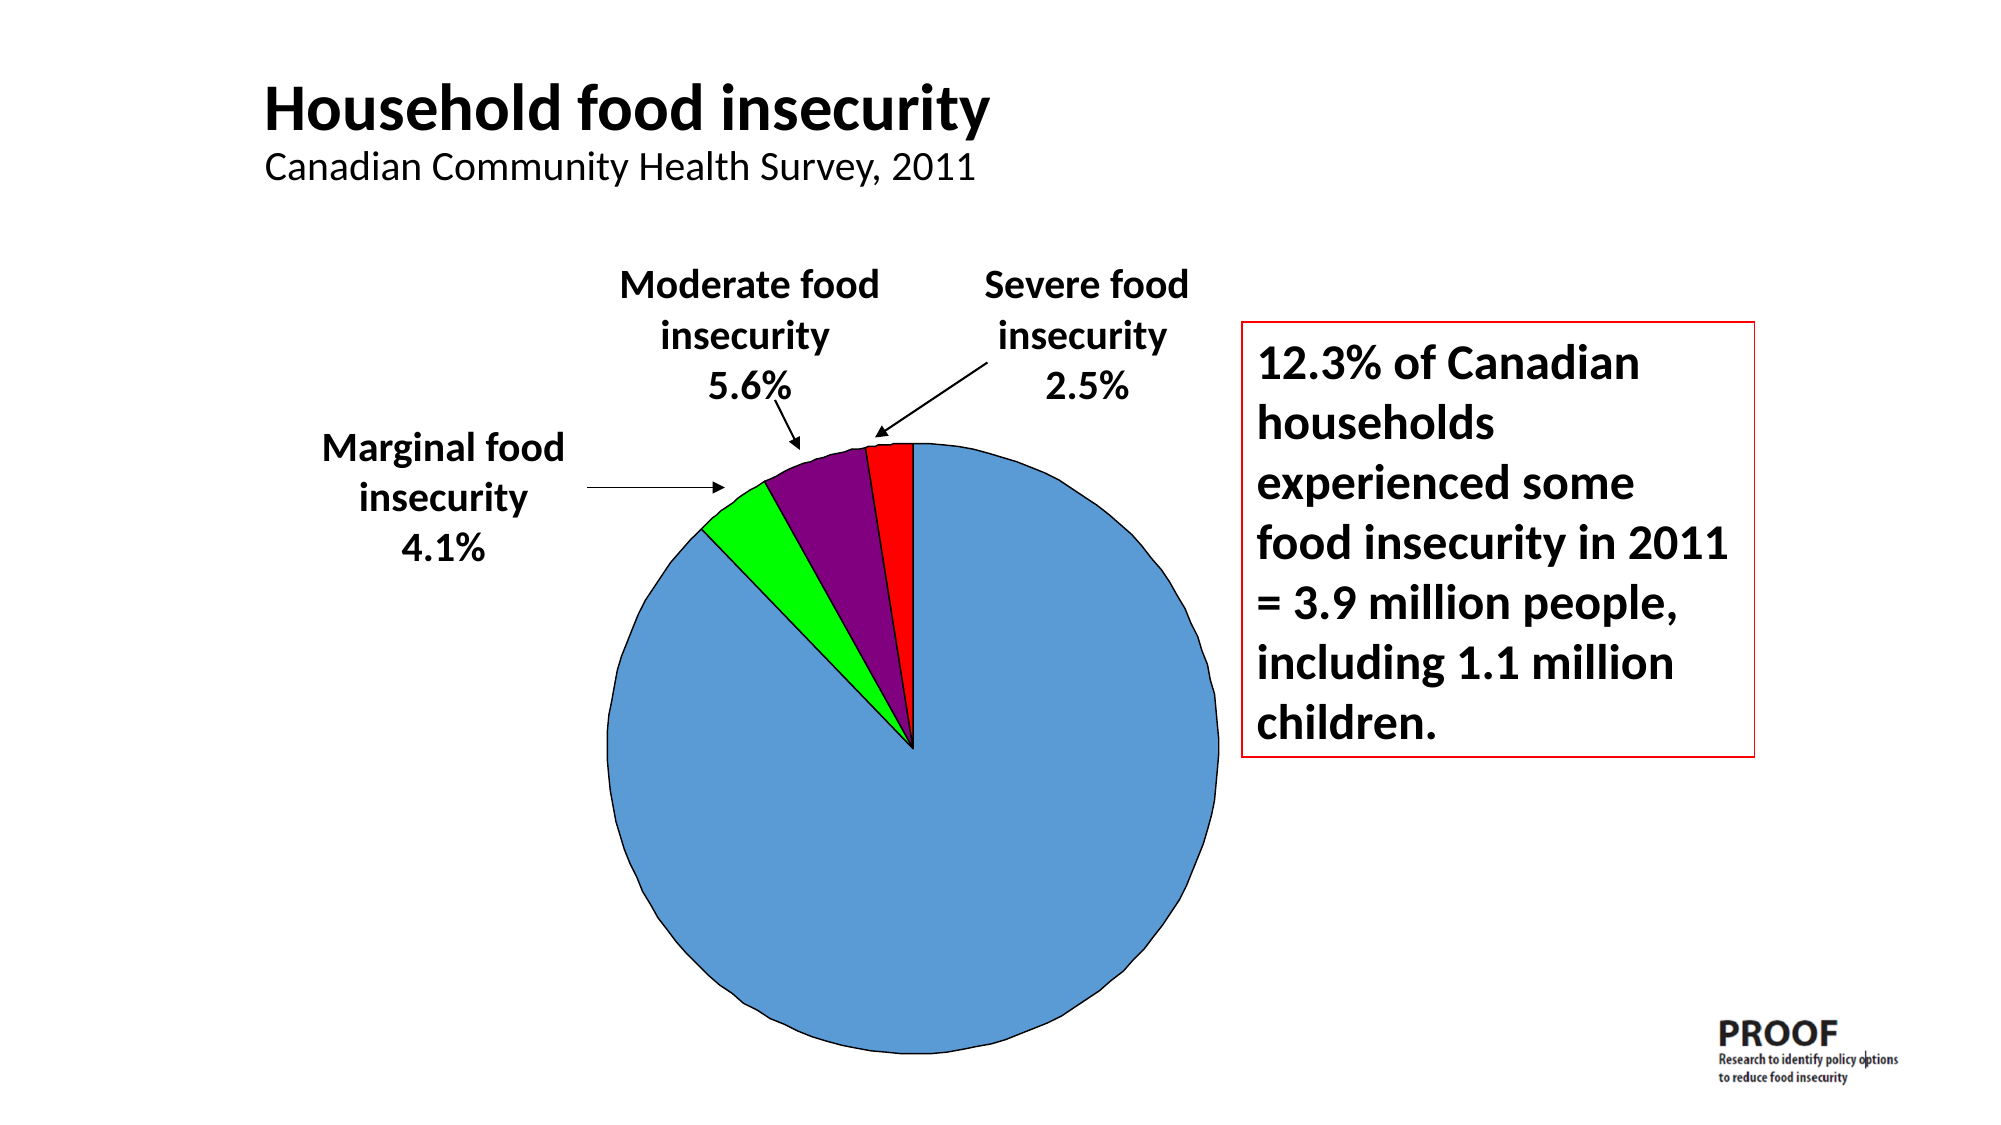

# Household food insecurity Canadian Community Health Survey, 2011
Moderate food insecurity
5.6%
Severe food insecurity
2.5%
12.3% of Canadian households experienced some food insecurity in 2011
= 3.9 million people,
including 1.1 million children.
Marginal food insecurity 4.1%